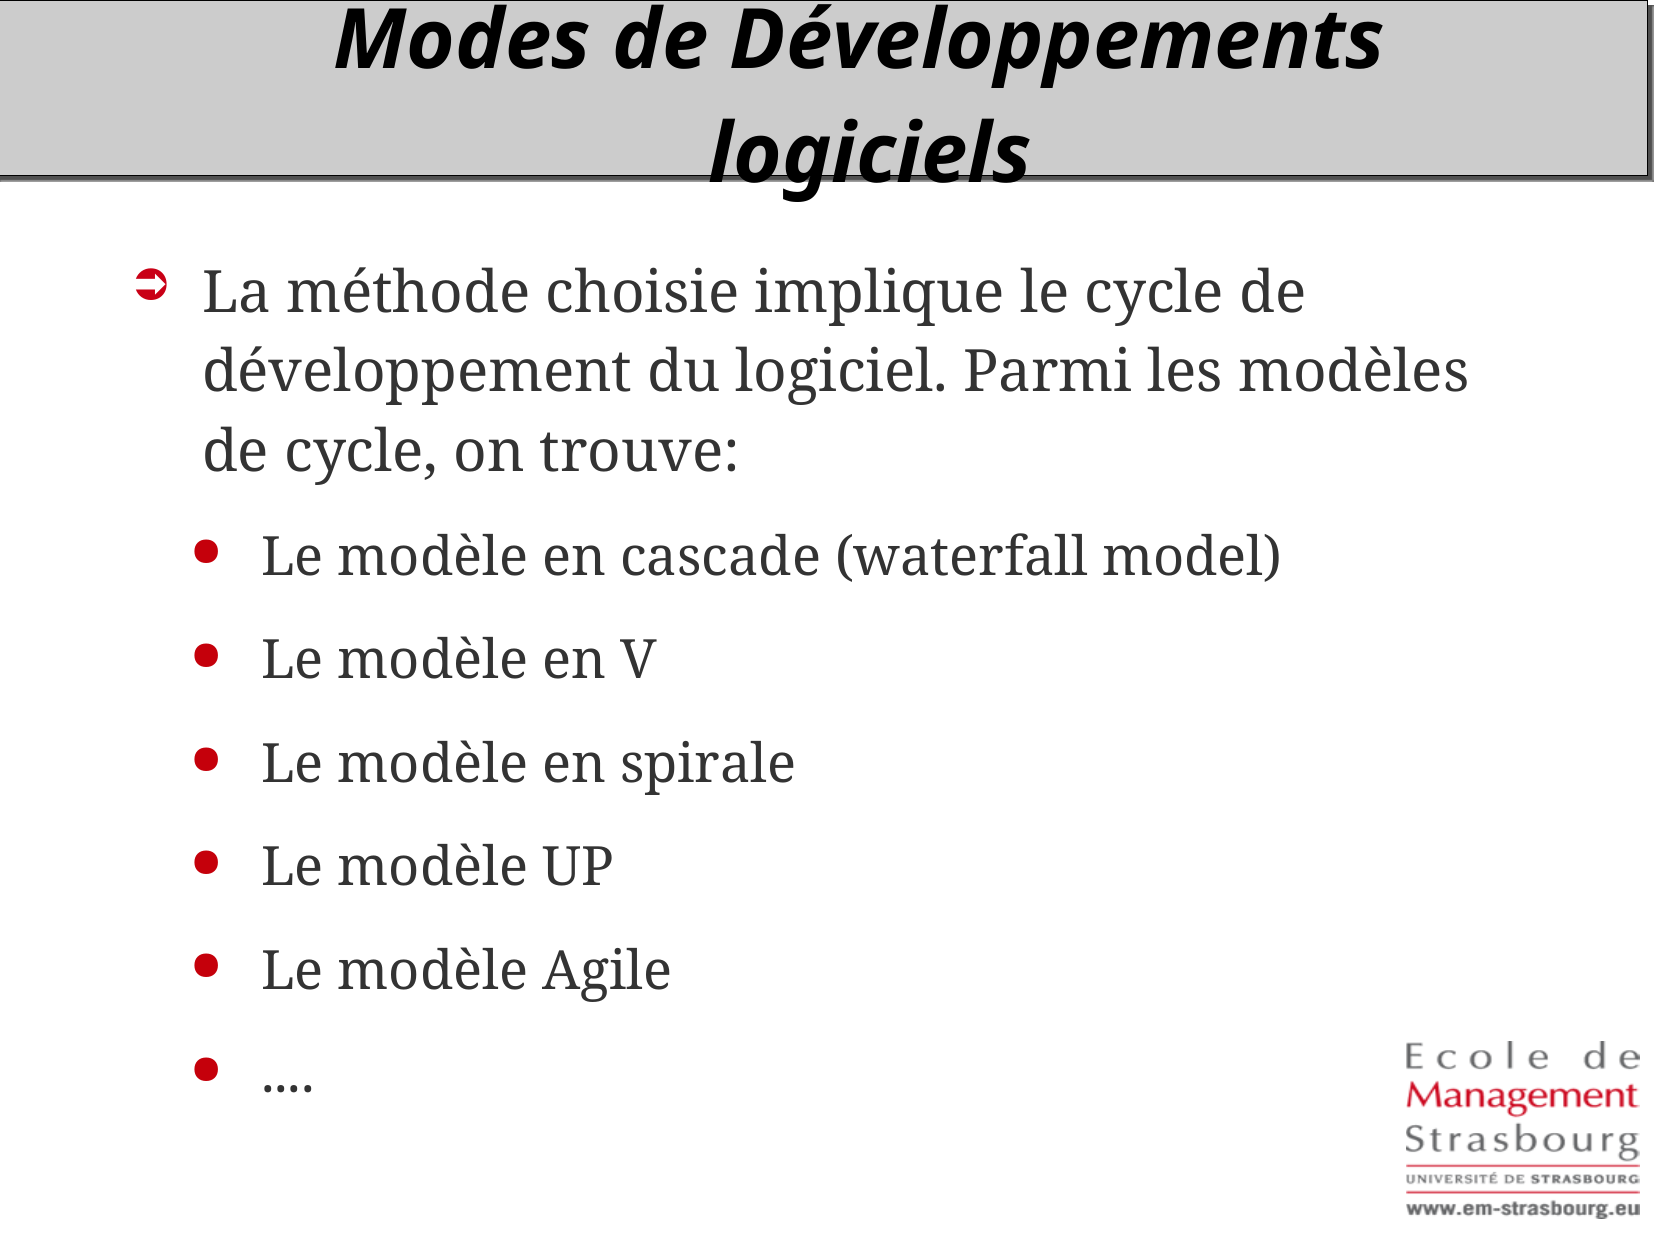

# Modes de Développements logiciels
La méthode choisie implique le cycle de développement du logiciel. Parmi les modèles de cycle, on trouve:
Le modèle en cascade (waterfall model)
Le modèle en V
Le modèle en spirale
Le modèle UP
Le modèle Agile
....